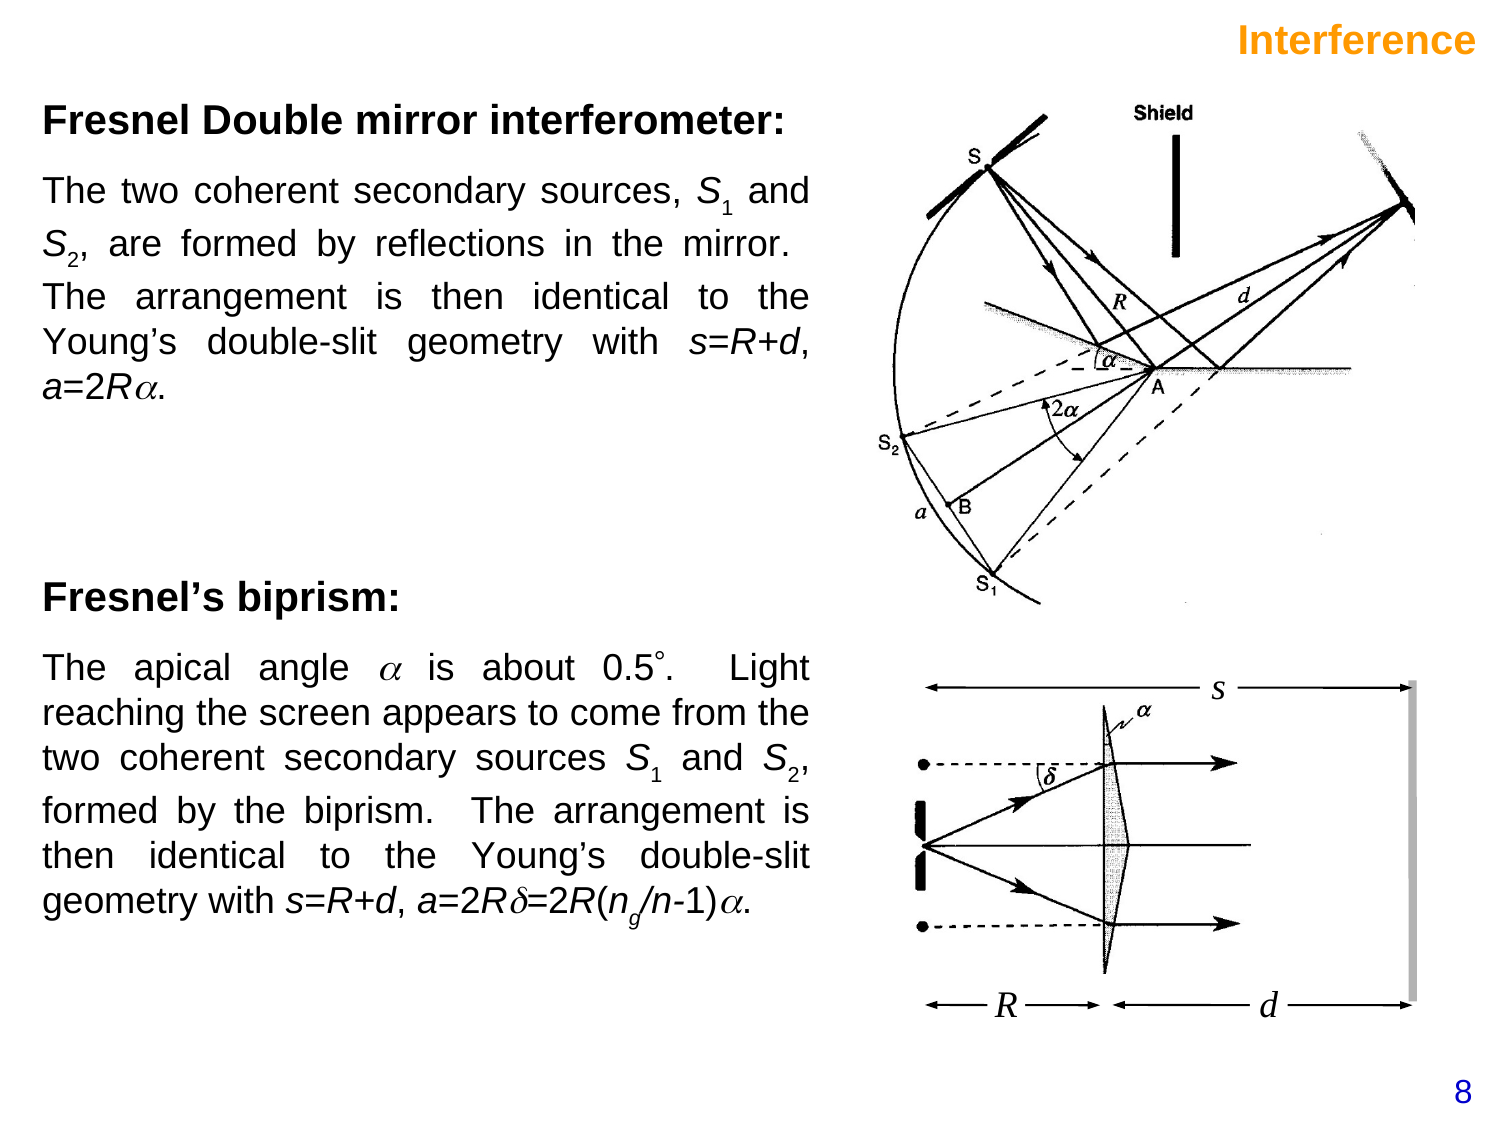

Interference
Fresnel Double mirror interferometer:
The two coherent secondary sources, S1 and S2, are formed by reflections in the mirror. The arrangement is then identical to the Young’s double-slit geometry with s=R+d, a=2R.
Fresnel’s biprism:
The apical angle  is about 0.5. Light reaching the screen appears to come from the two coherent secondary sources S1 and S2, formed by the biprism. The arrangement is then identical to the Young’s double-slit geometry with s=R+d, a=2R=2R(ng/n-1).
s
d
R